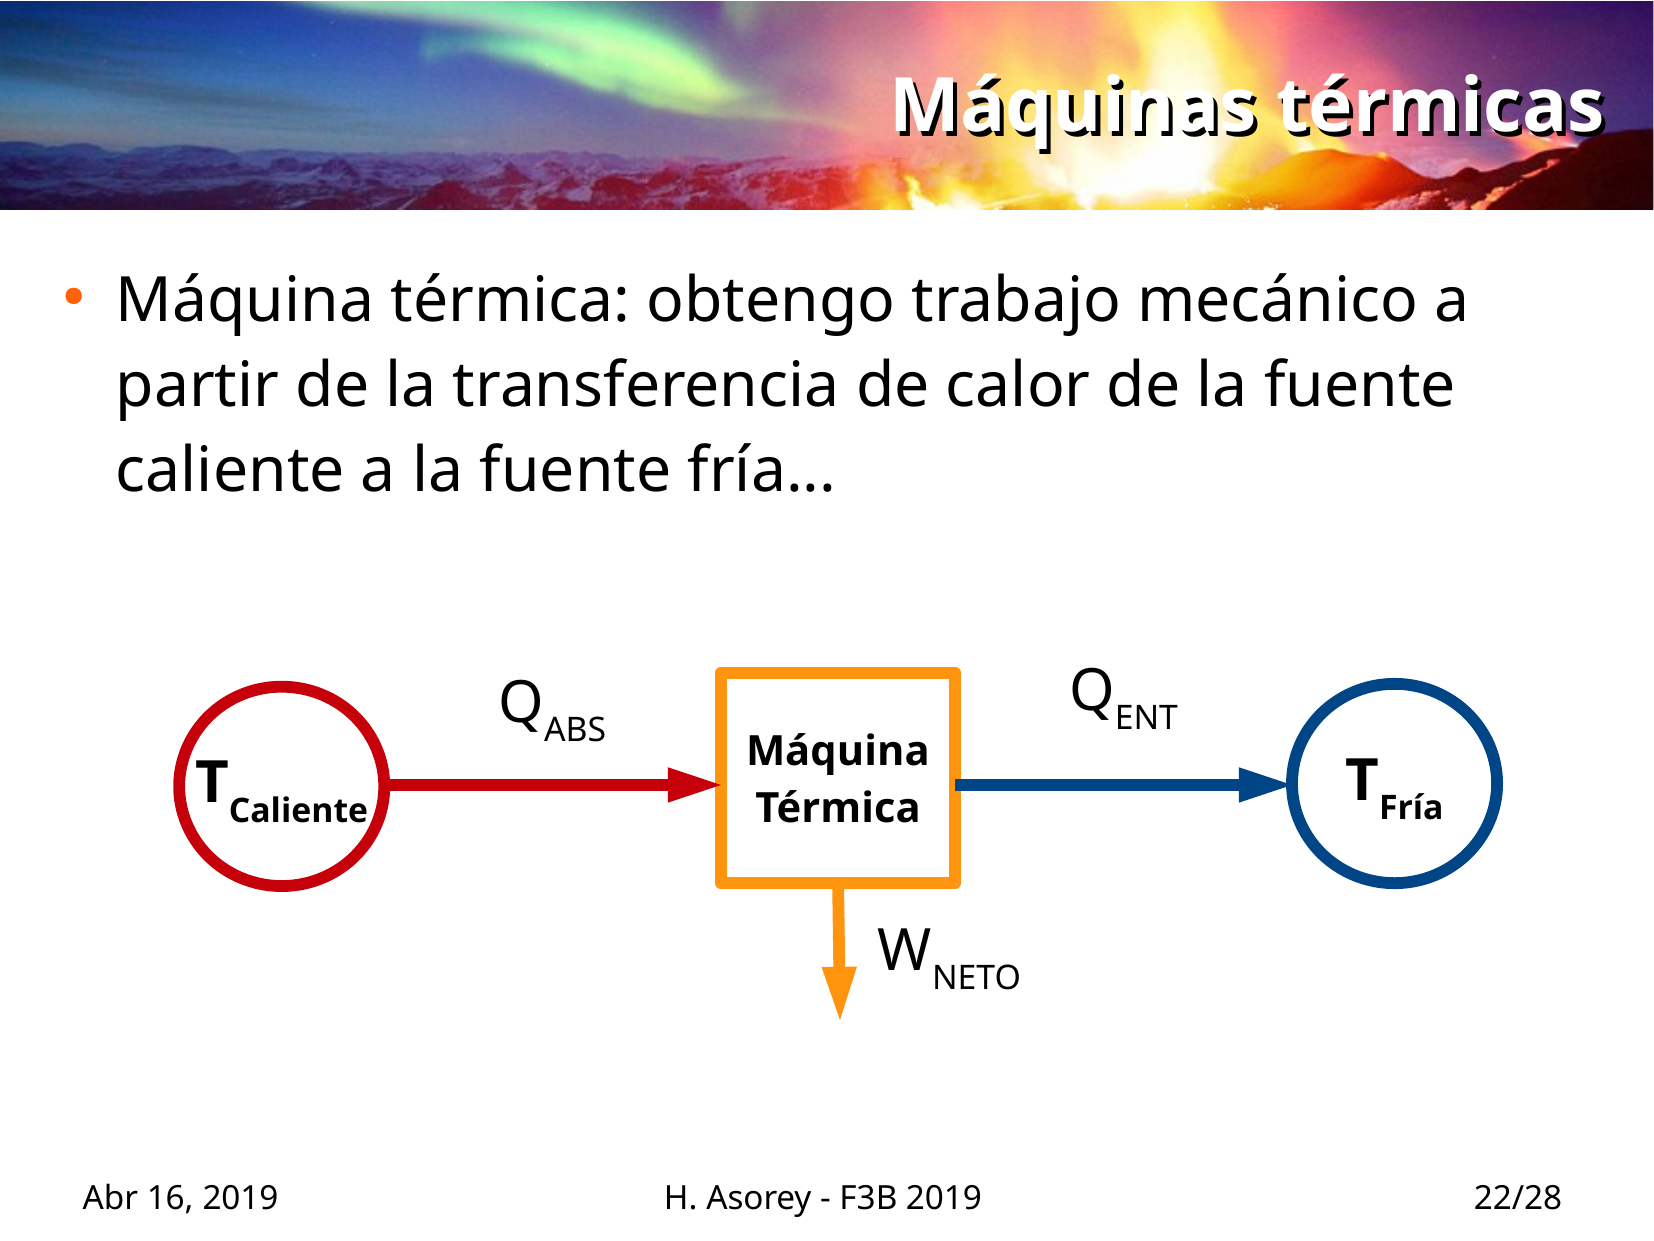

# Máquinas térmicas
Máquina térmica: obtengo trabajo mecánico a partir de la transferencia de calor de la fuente caliente a la fuente fría...
Máquina
Térmica
TFría
TCaliente
QABS
QENT
WNETO
Abr 16, 2019
H. Asorey - F3B 2019
22